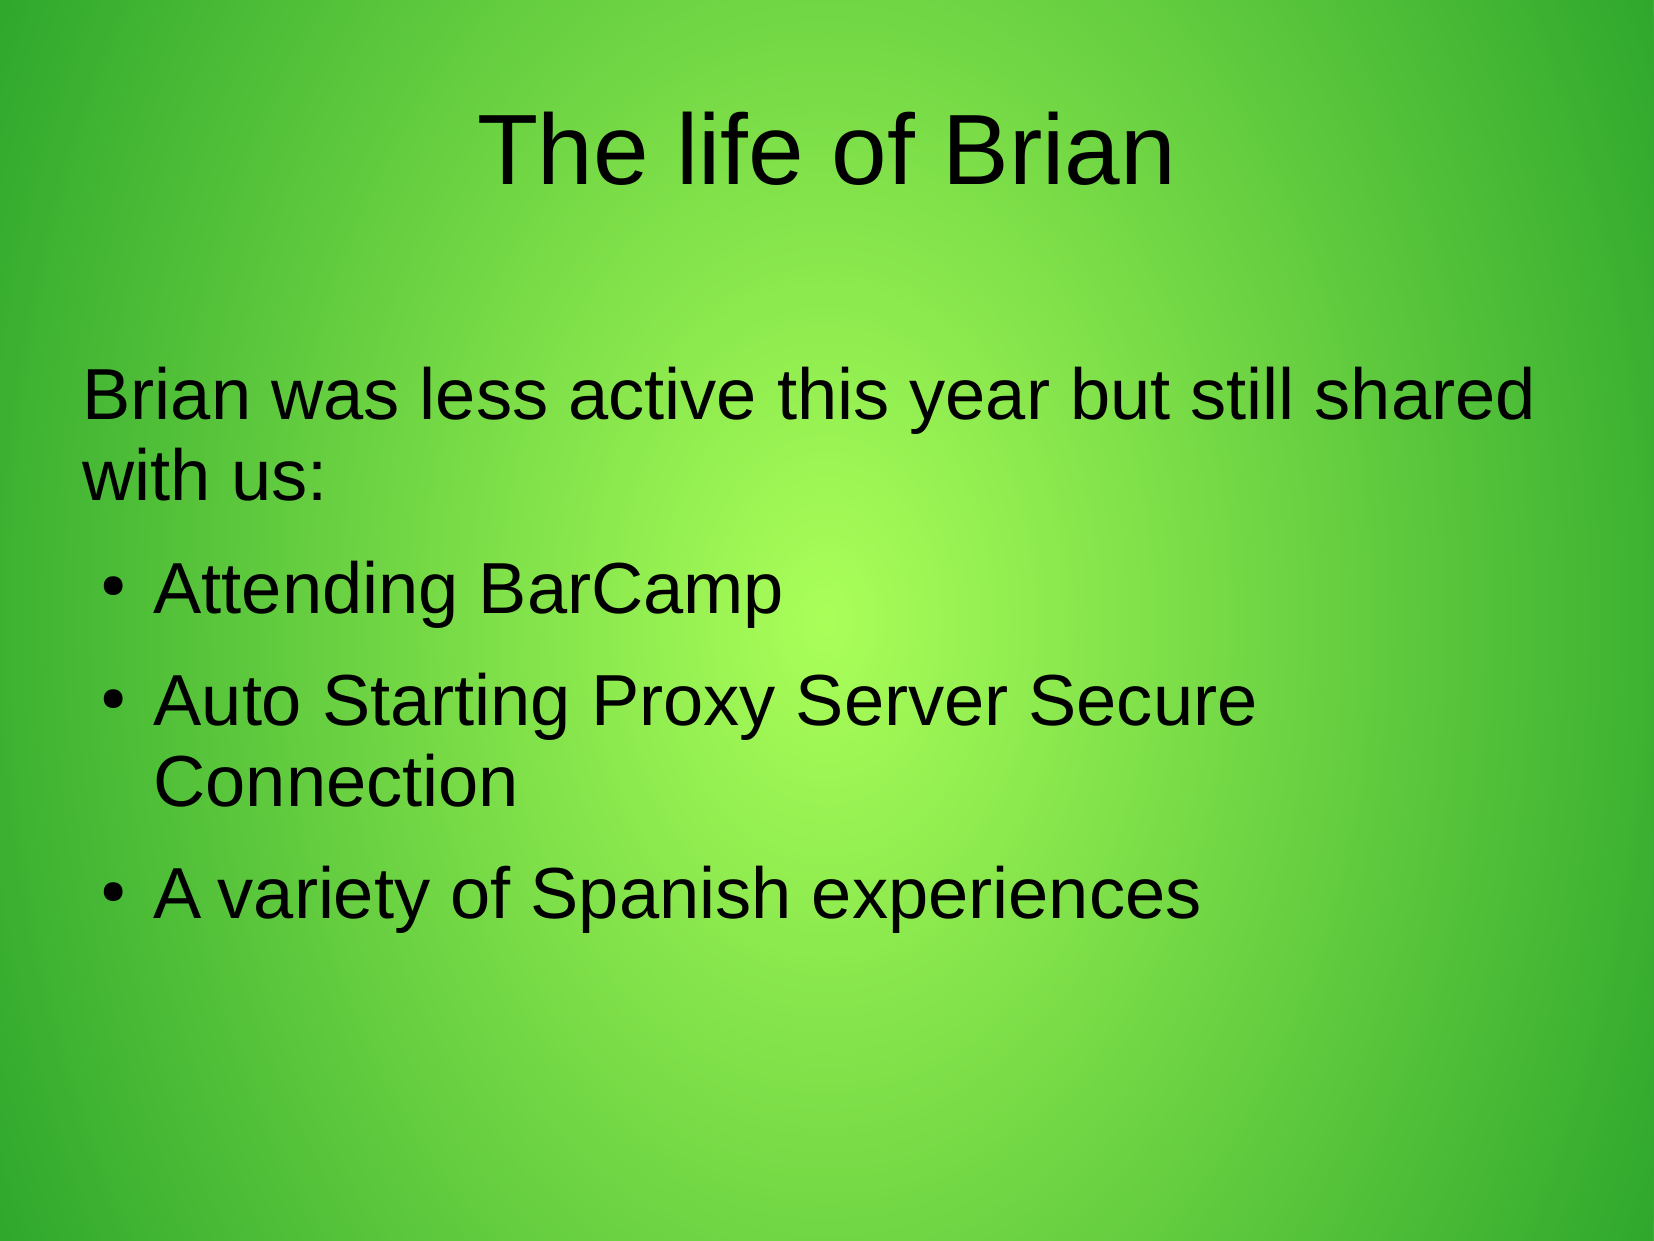

# The life of Brian
Brian was less active this year but still shared with us:
Attending BarCamp
Auto Starting Proxy Server Secure Connection
A variety of Spanish experiences